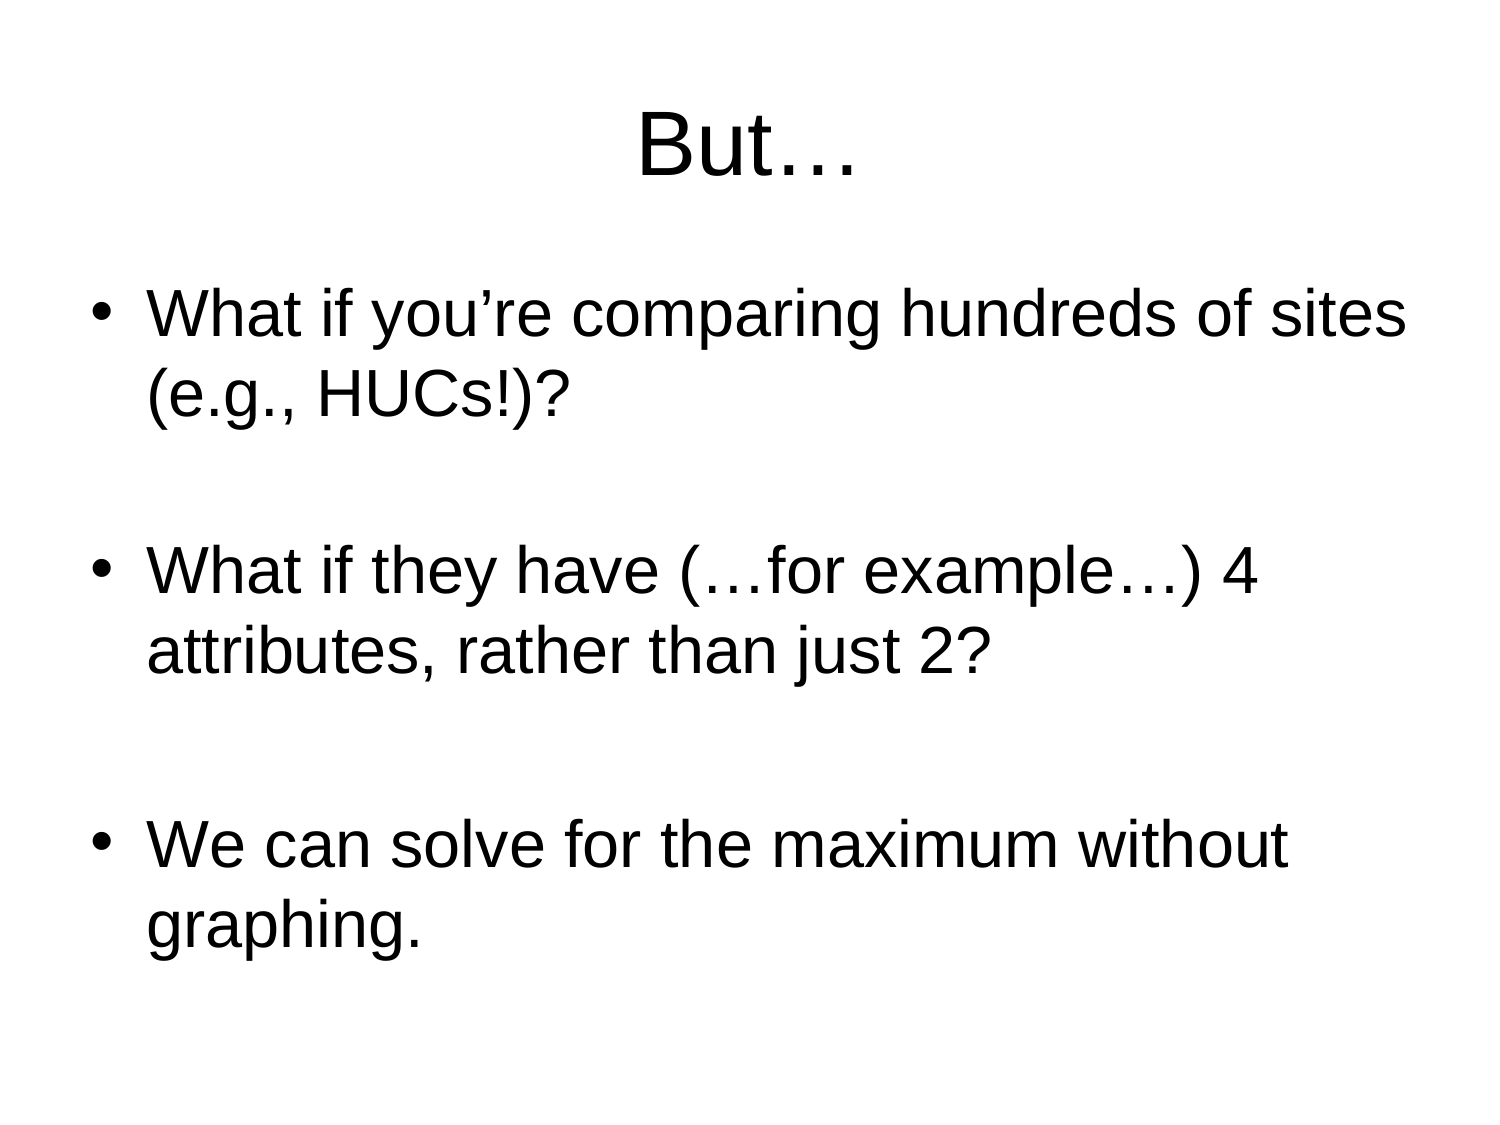

# But…
What if you’re comparing hundreds of sites (e.g., HUCs!)?
What if they have (…for example…) 4 attributes, rather than just 2?
We can solve for the maximum without graphing.